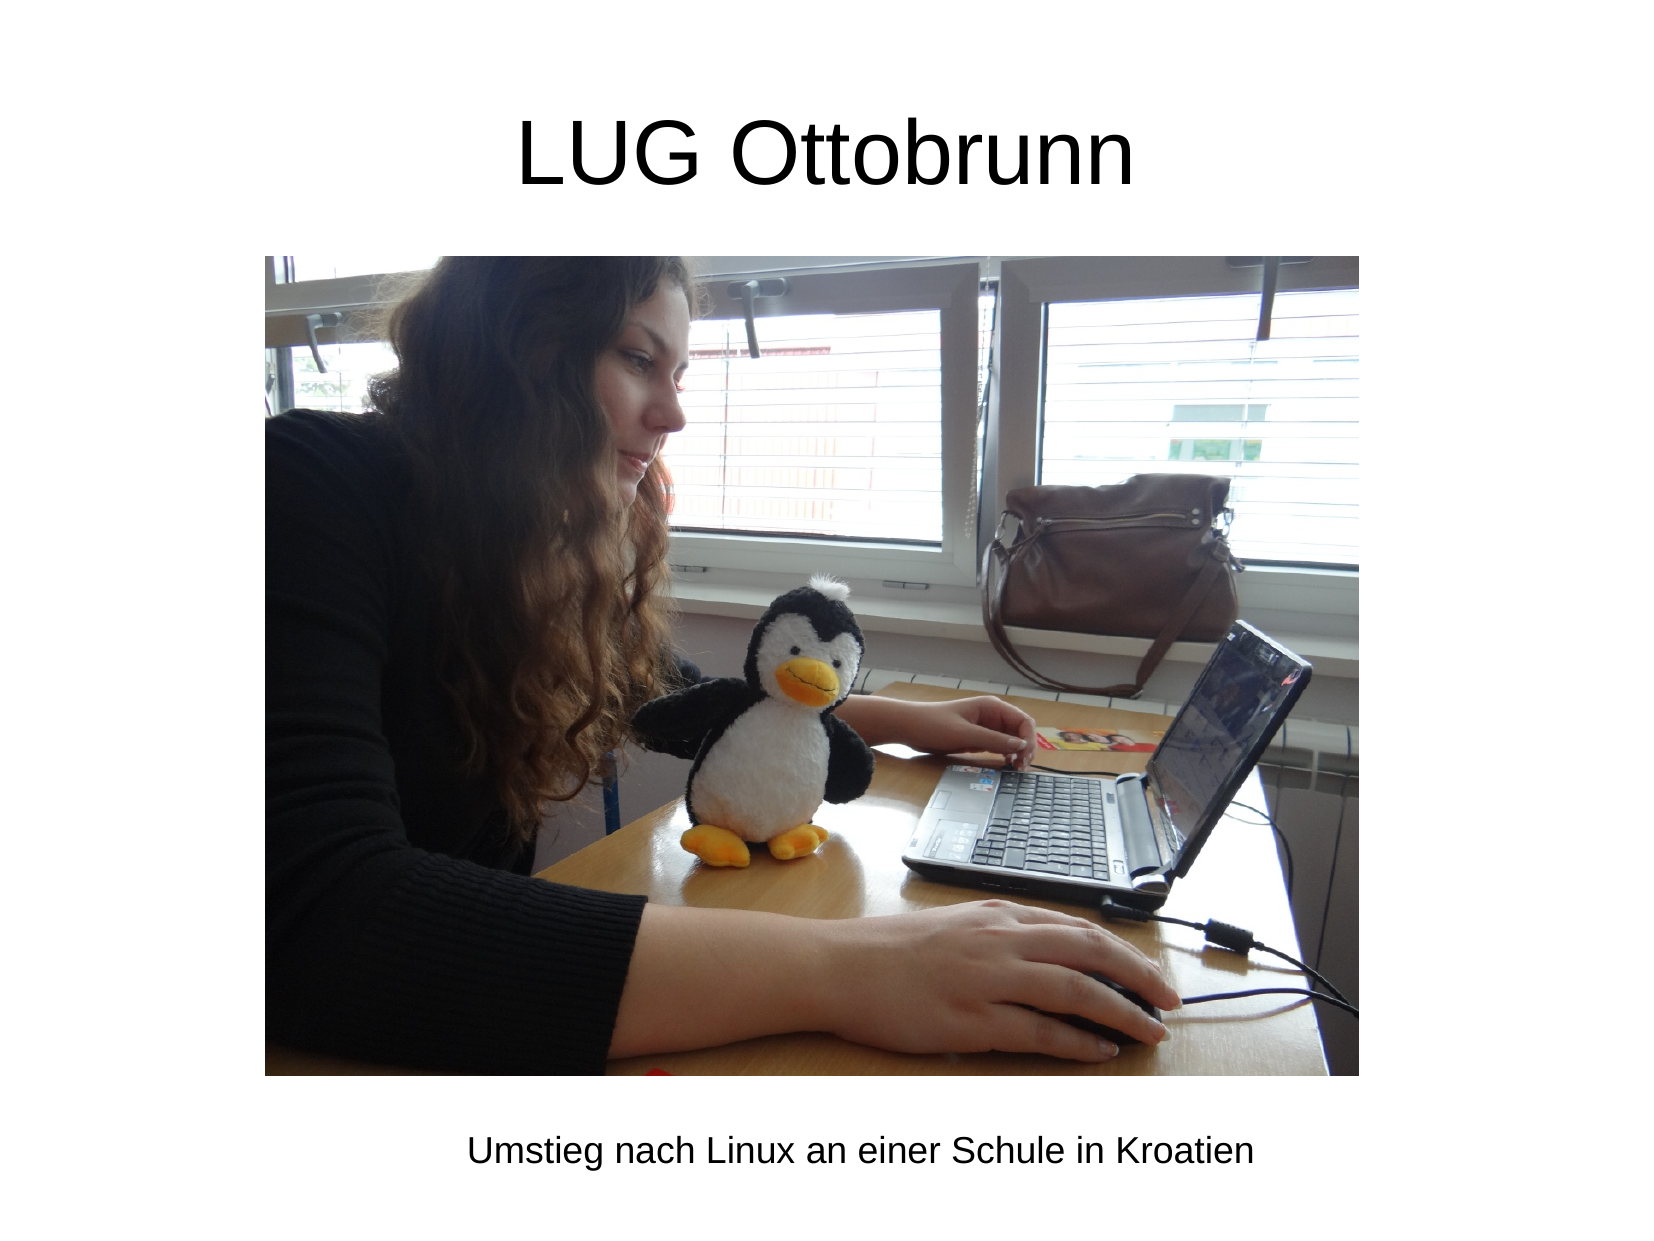

# LUG Ottobrunn
Umstieg nach Linux an einer Schule in Kroatien